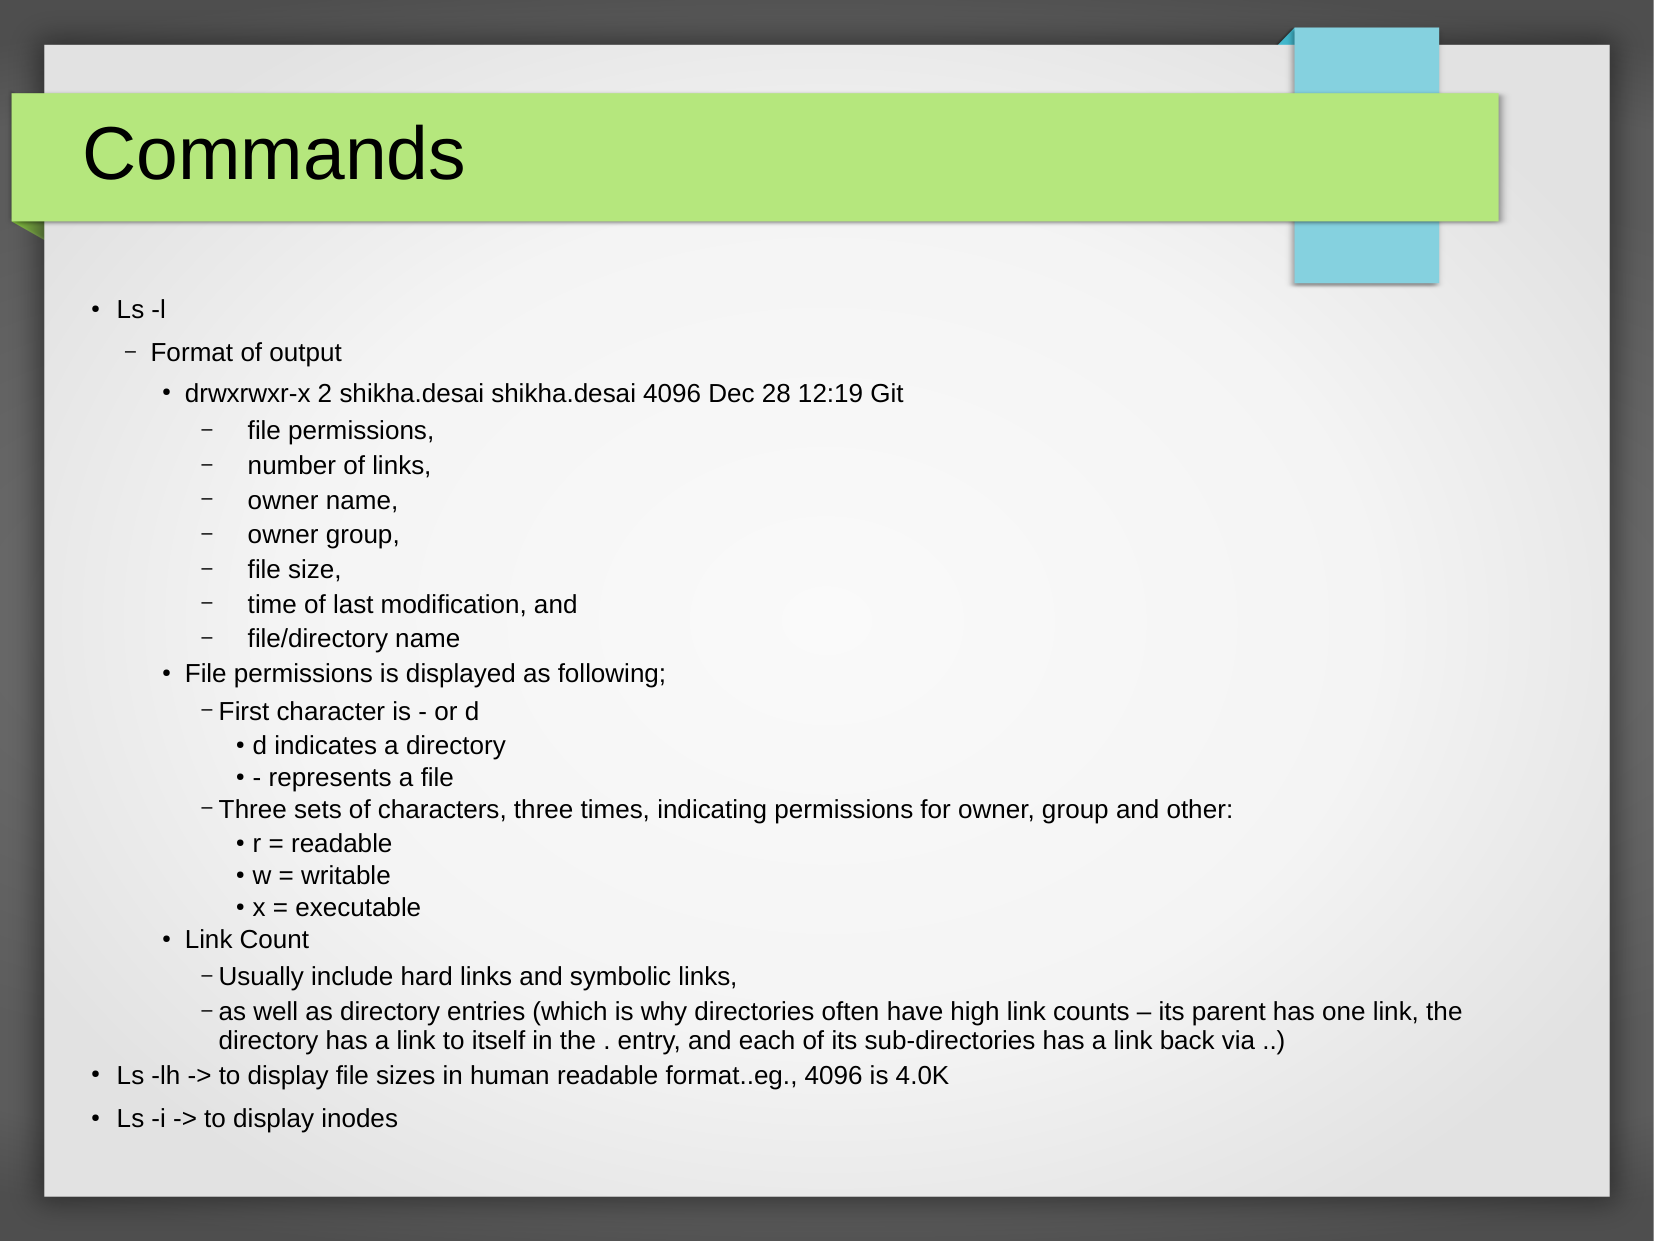

# Commands
Ls -l
Format of output
drwxrwxr-x 2 shikha.desai shikha.desai 4096 Dec 28 12:19 Git
 file permissions,
 number of links,
 owner name,
 owner group,
 file size,
 time of last modification, and
 file/directory name
File permissions is displayed as following;
First character is - or d
d indicates a directory
- represents a file
Three sets of characters, three times, indicating permissions for owner, group and other:
r = readable
w = writable
x = executable
Link Count
Usually include hard links and symbolic links,
as well as directory entries (which is why directories often have high link counts – its parent has one link, the directory has a link to itself in the . entry, and each of its sub-directories has a link back via ..)
Ls -lh -> to display file sizes in human readable format..eg., 4096 is 4.0K
Ls -i -> to display inodes